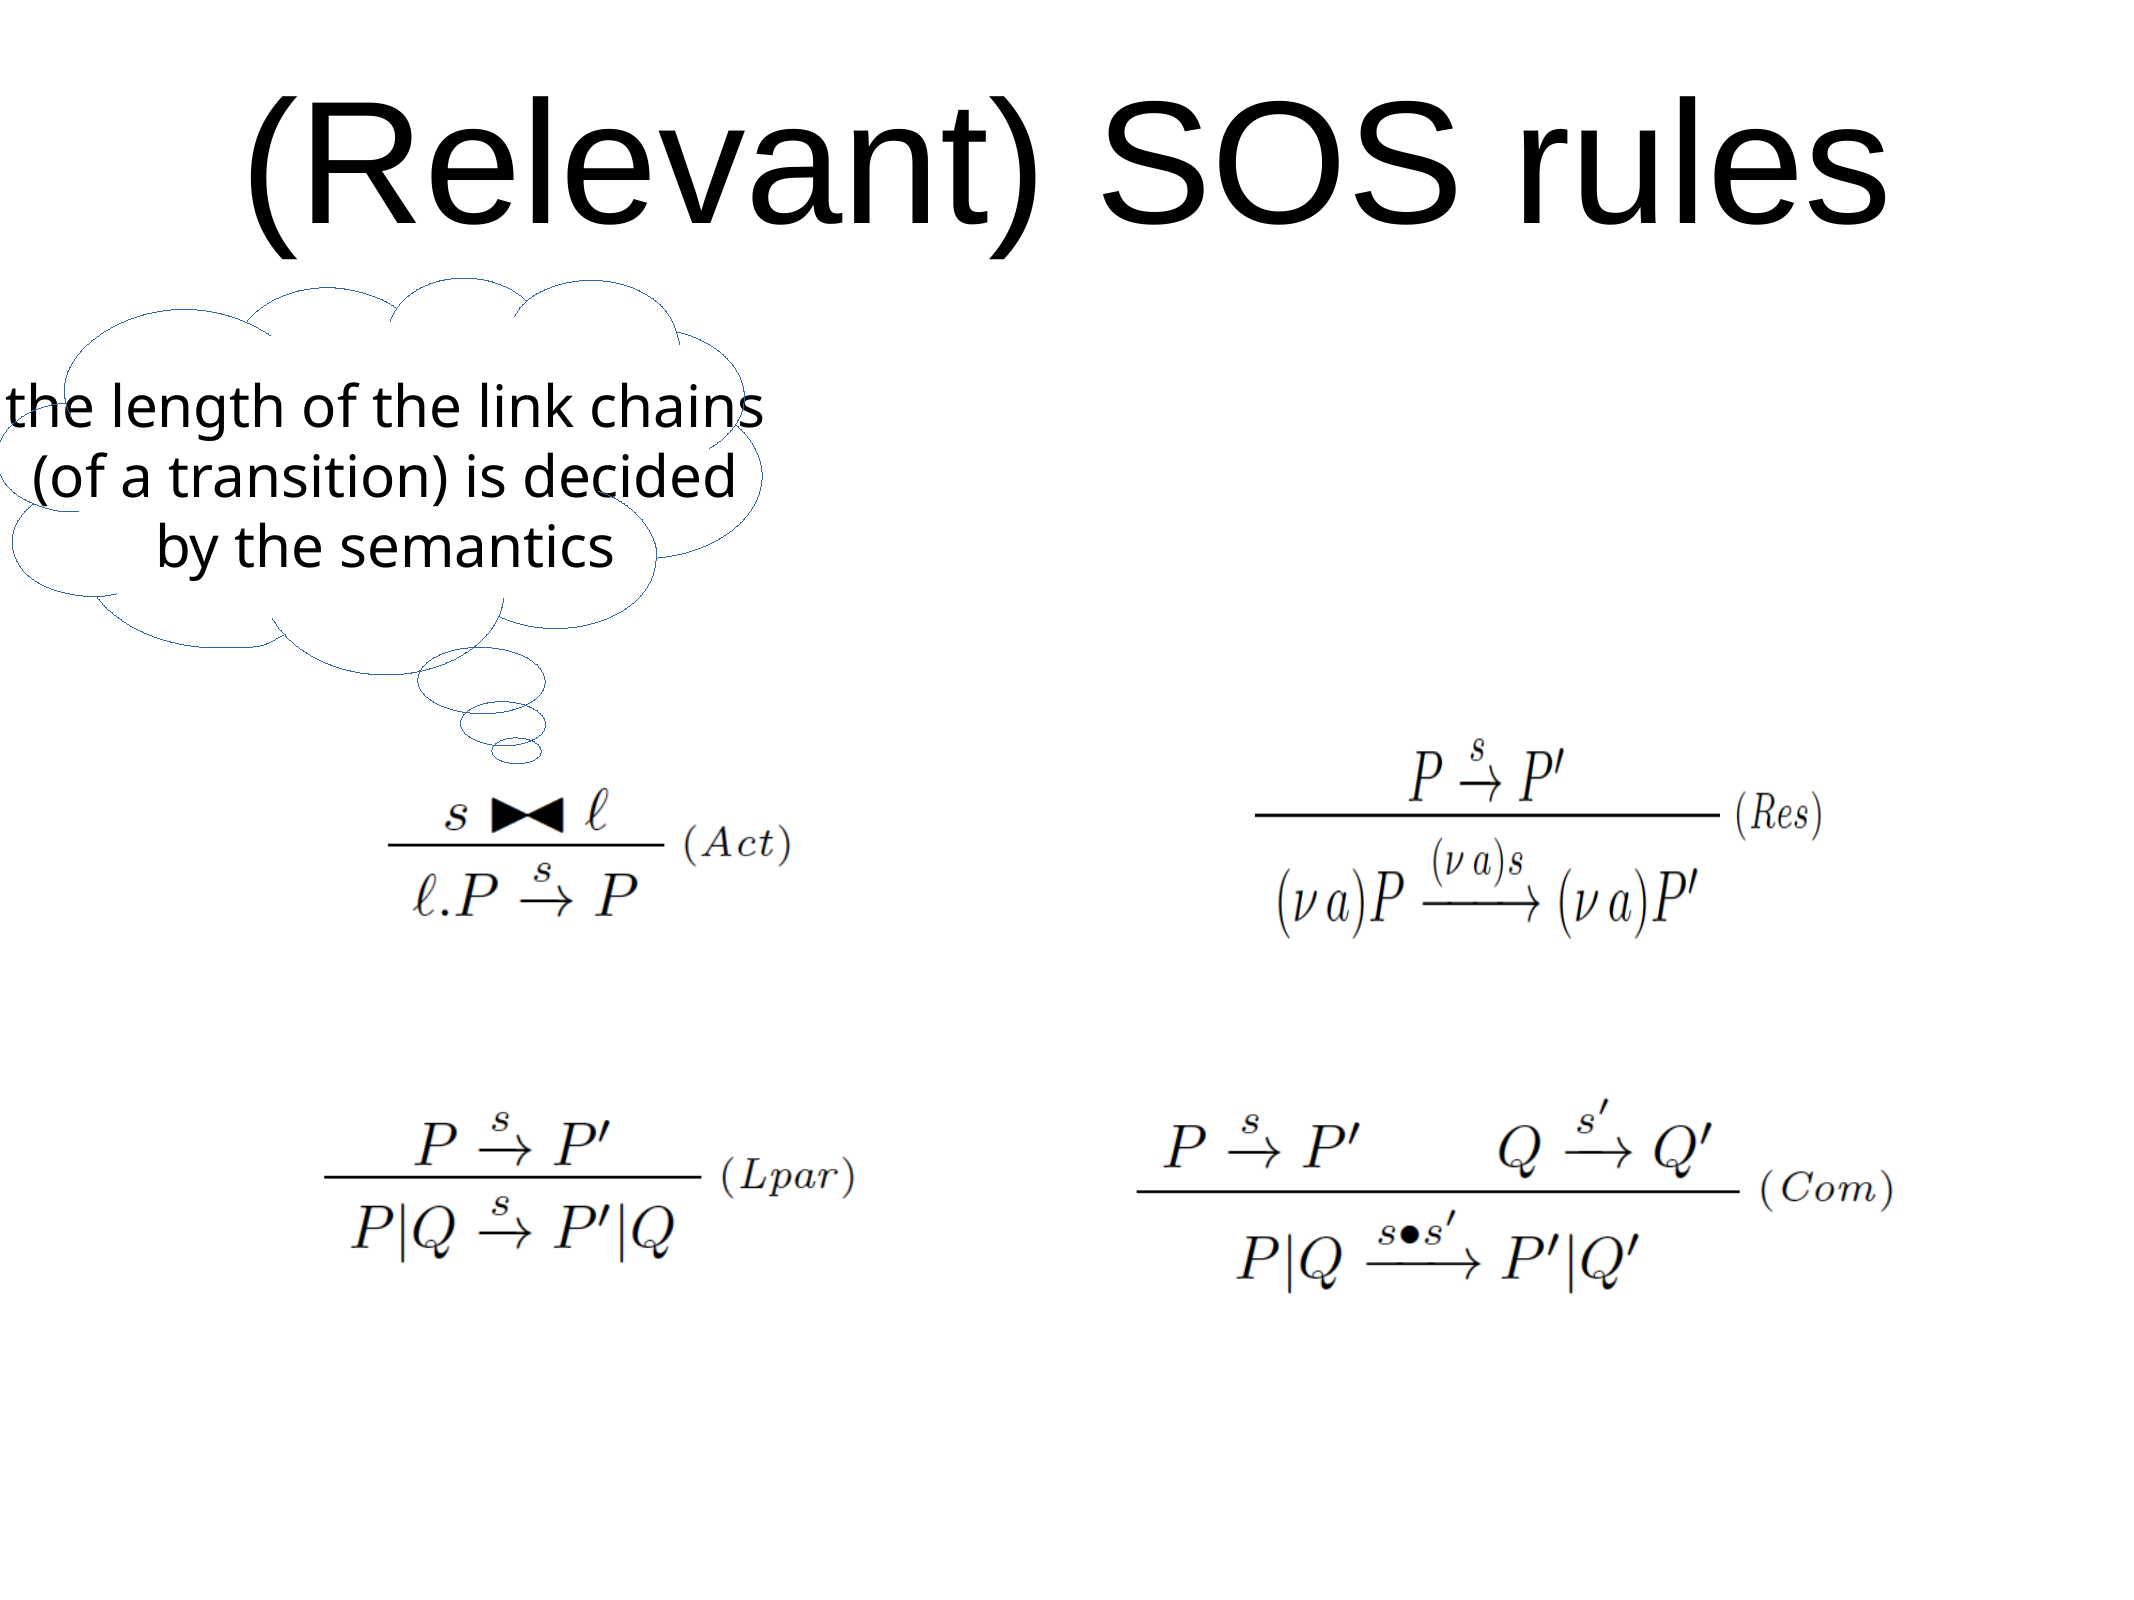

# (Relevant) SOS rules
the length of the link chains
(of a transition) is decided
by the semantics
20